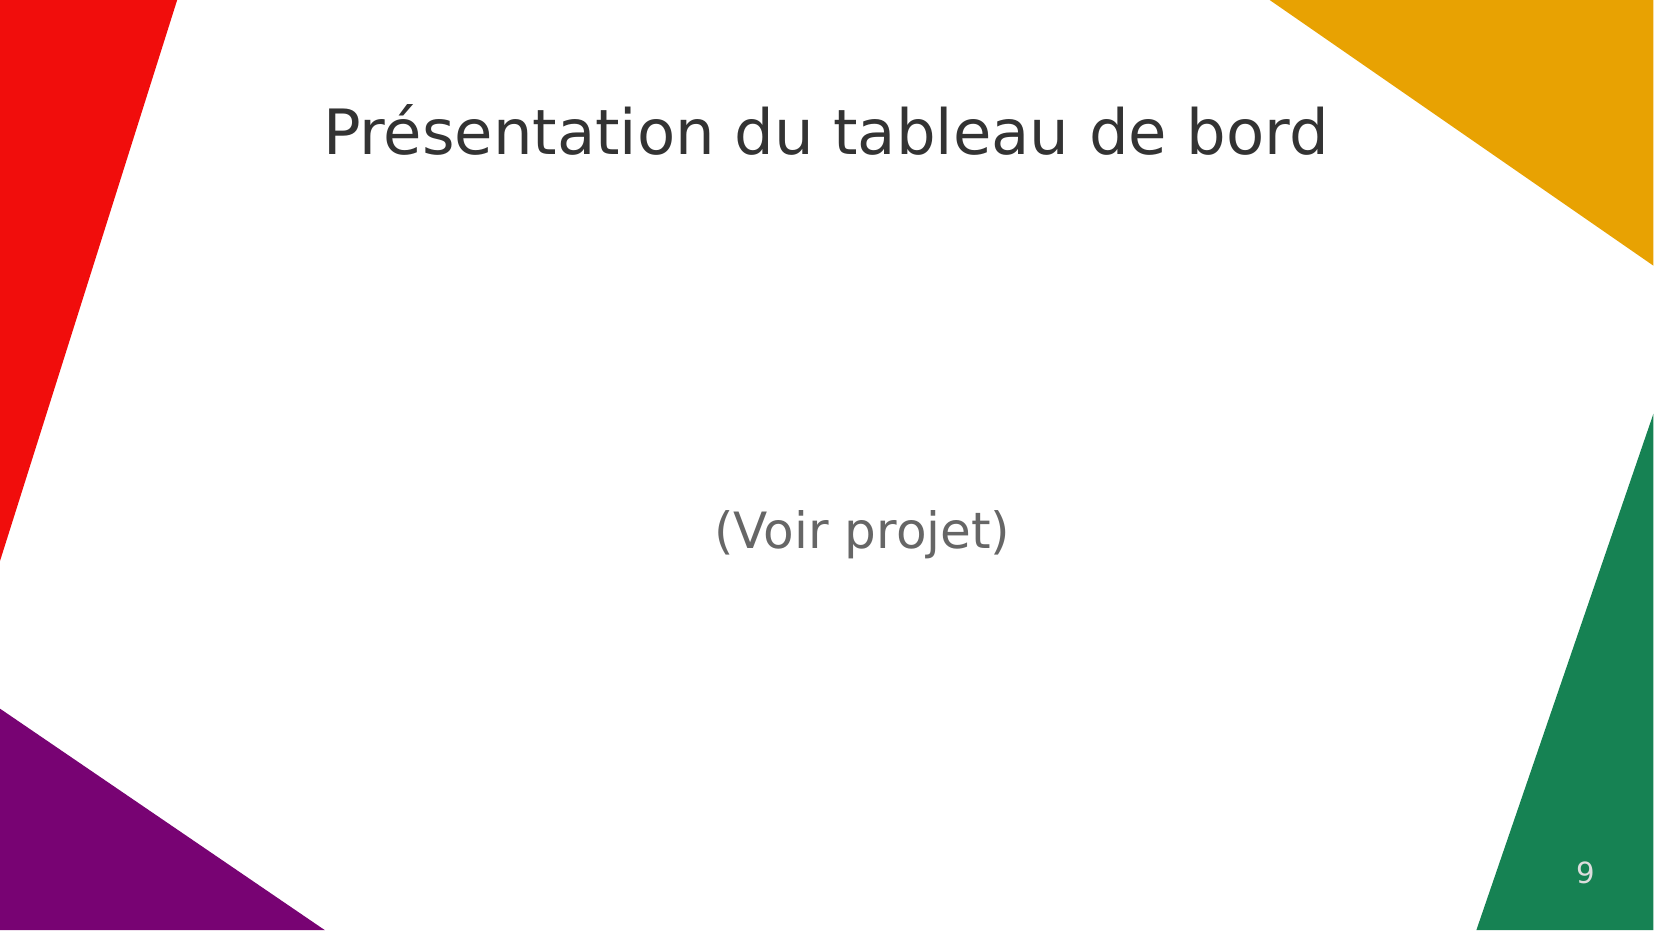

# Présentation du tableau de bord
(Voir projet)
9